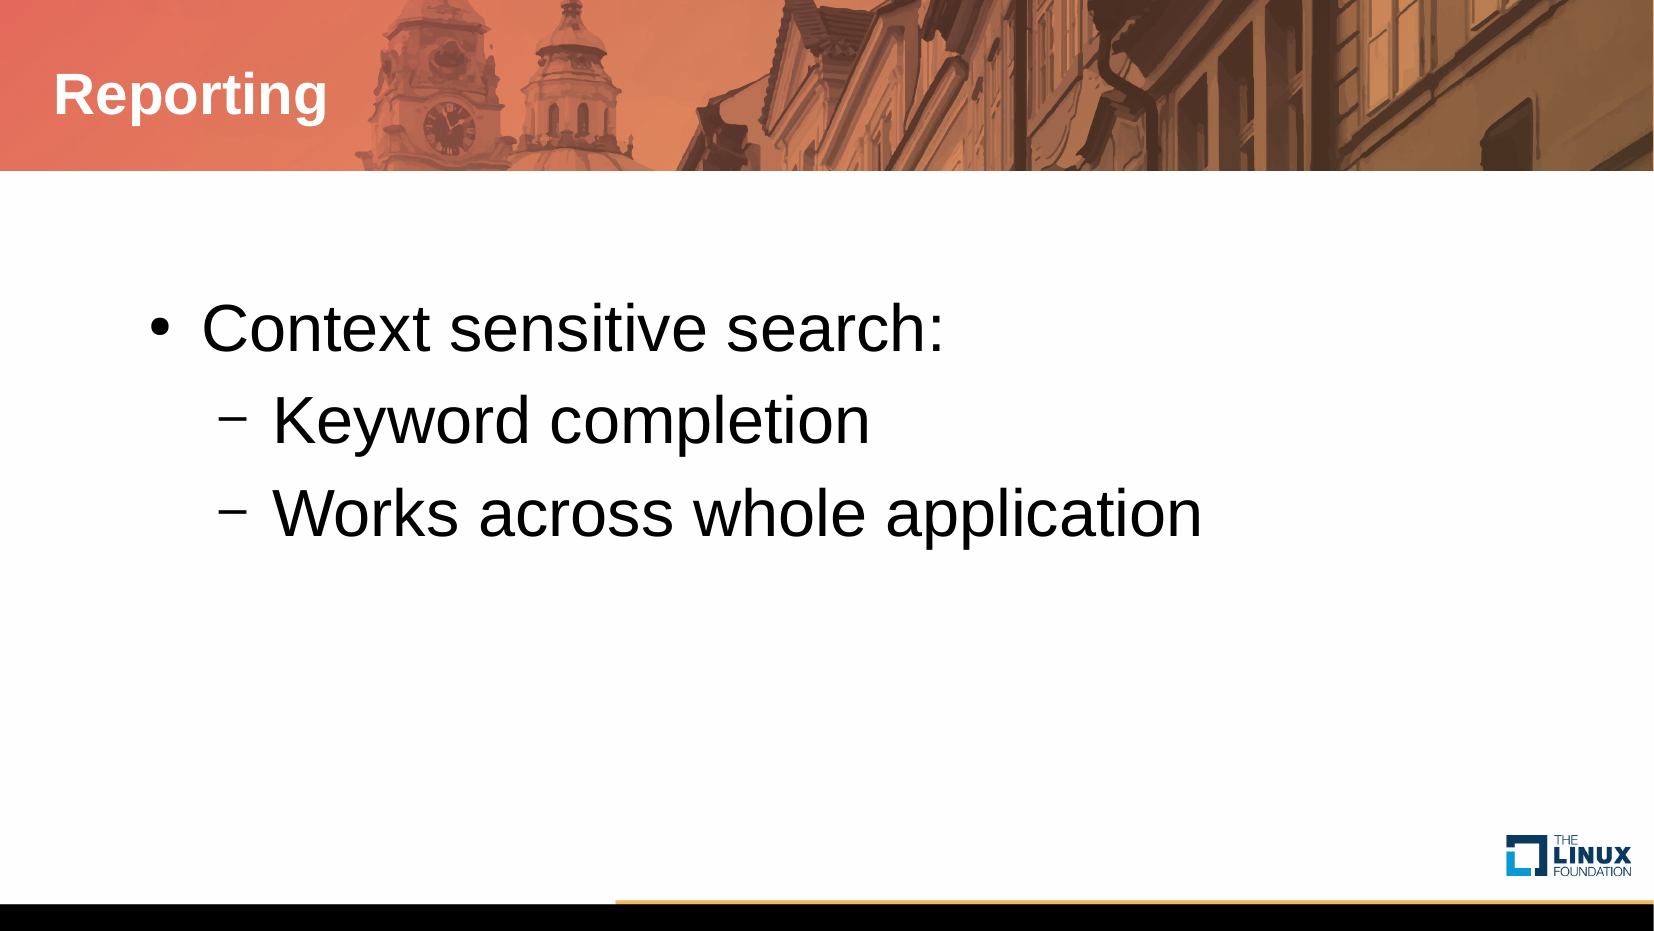

# Reporting
Context sensitive search:
Keyword completion
Works across whole application